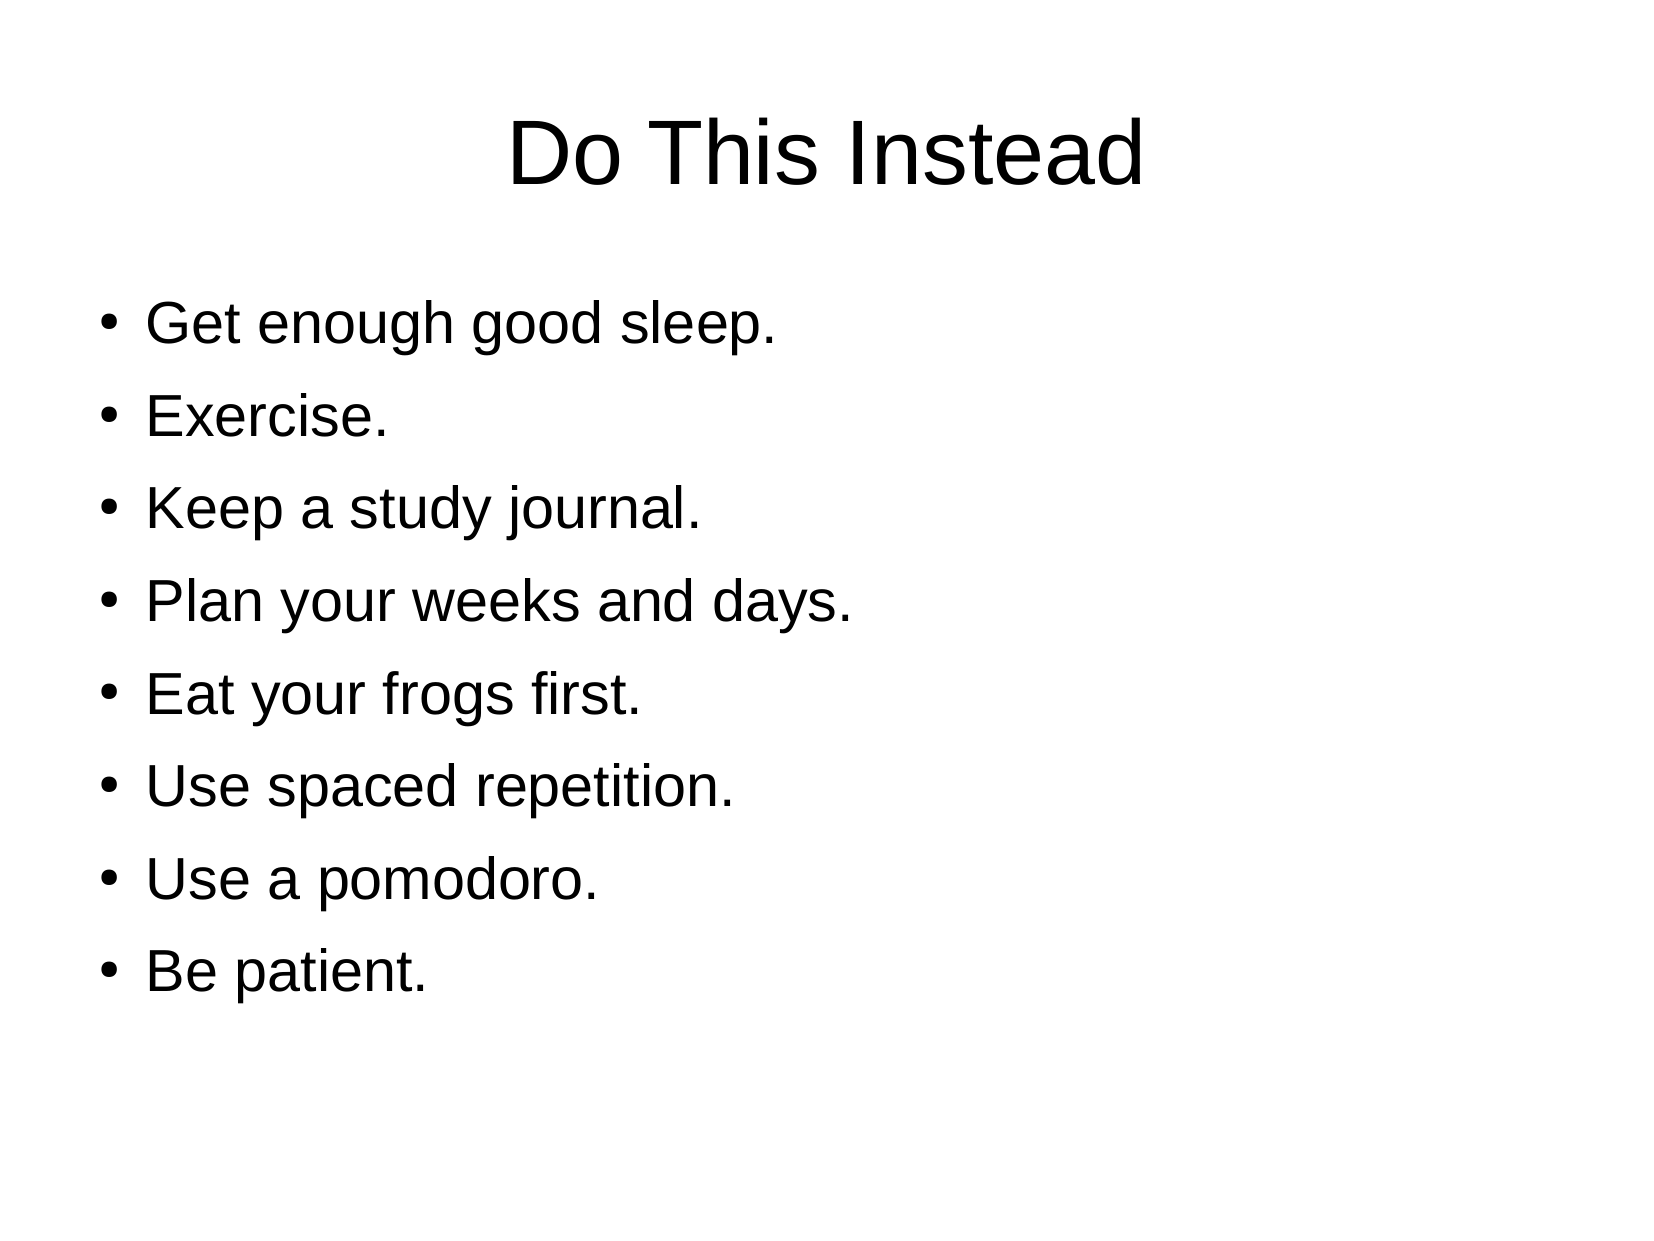

# Do This Instead
Get enough good sleep.
Exercise.
Keep a study journal.
Plan your weeks and days.
Eat your frogs first.
Use spaced repetition.
Use a pomodoro.
Be patient.